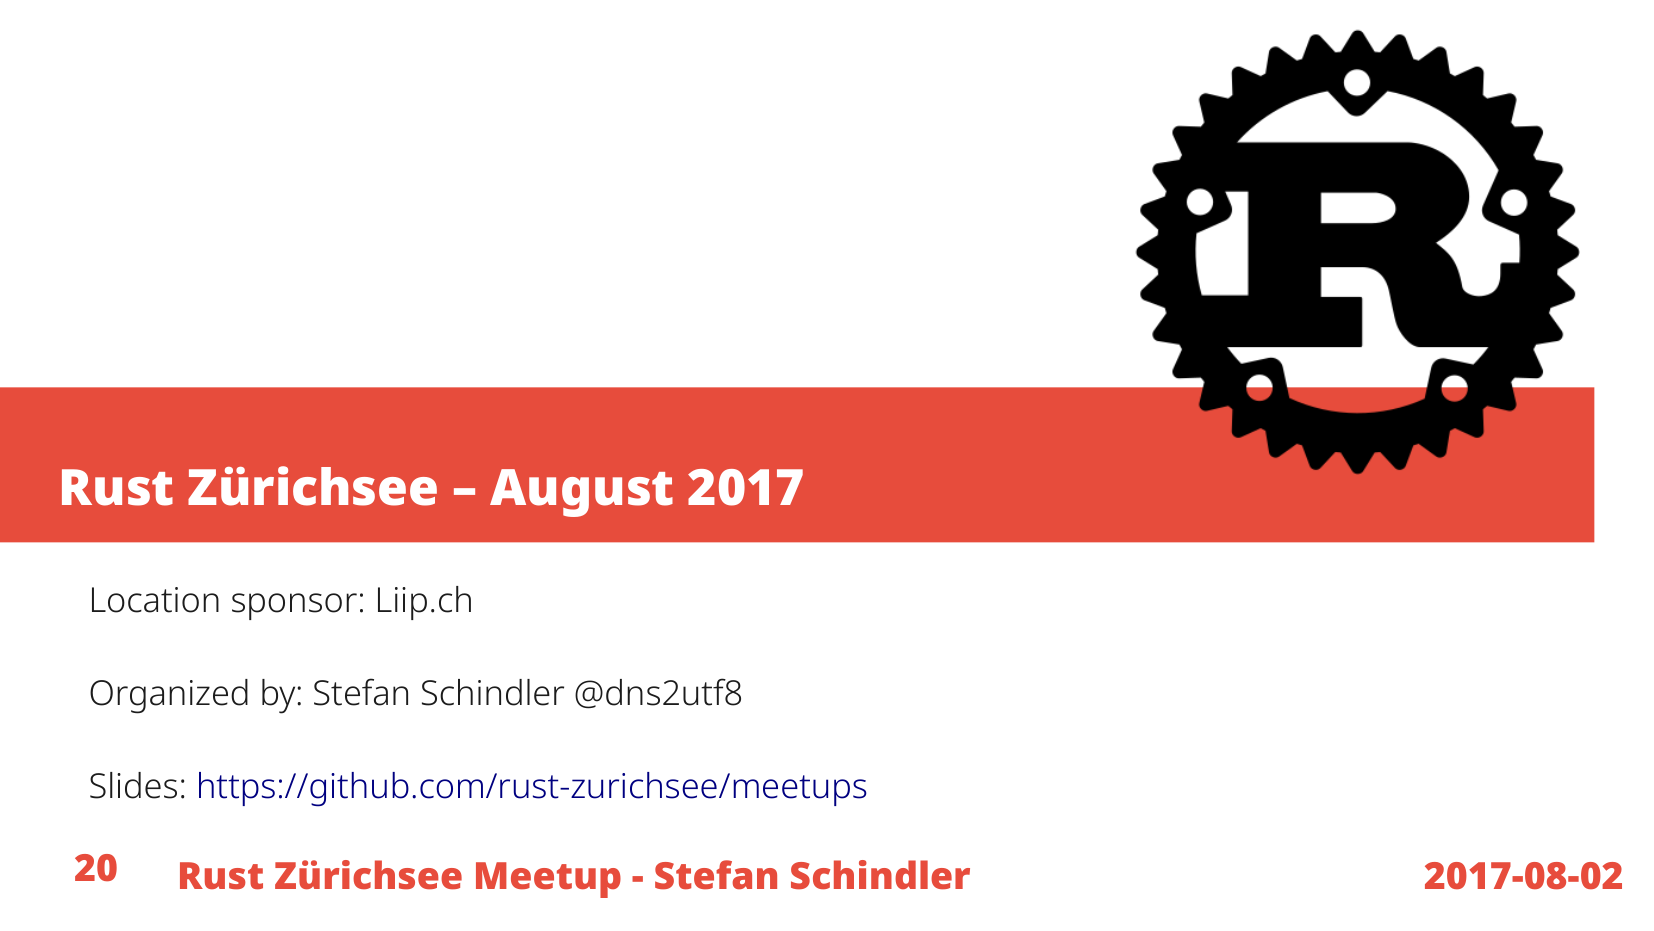

# Rust Zürichsee – August 2017
Location sponsor: Liip.ch
Organized by: Stefan Schindler @dns2utf8
Slides: https://github.com/rust-zurichsee/meetups
20
Rust Zürichsee Meetup - Stefan Schindler
2017-08-02